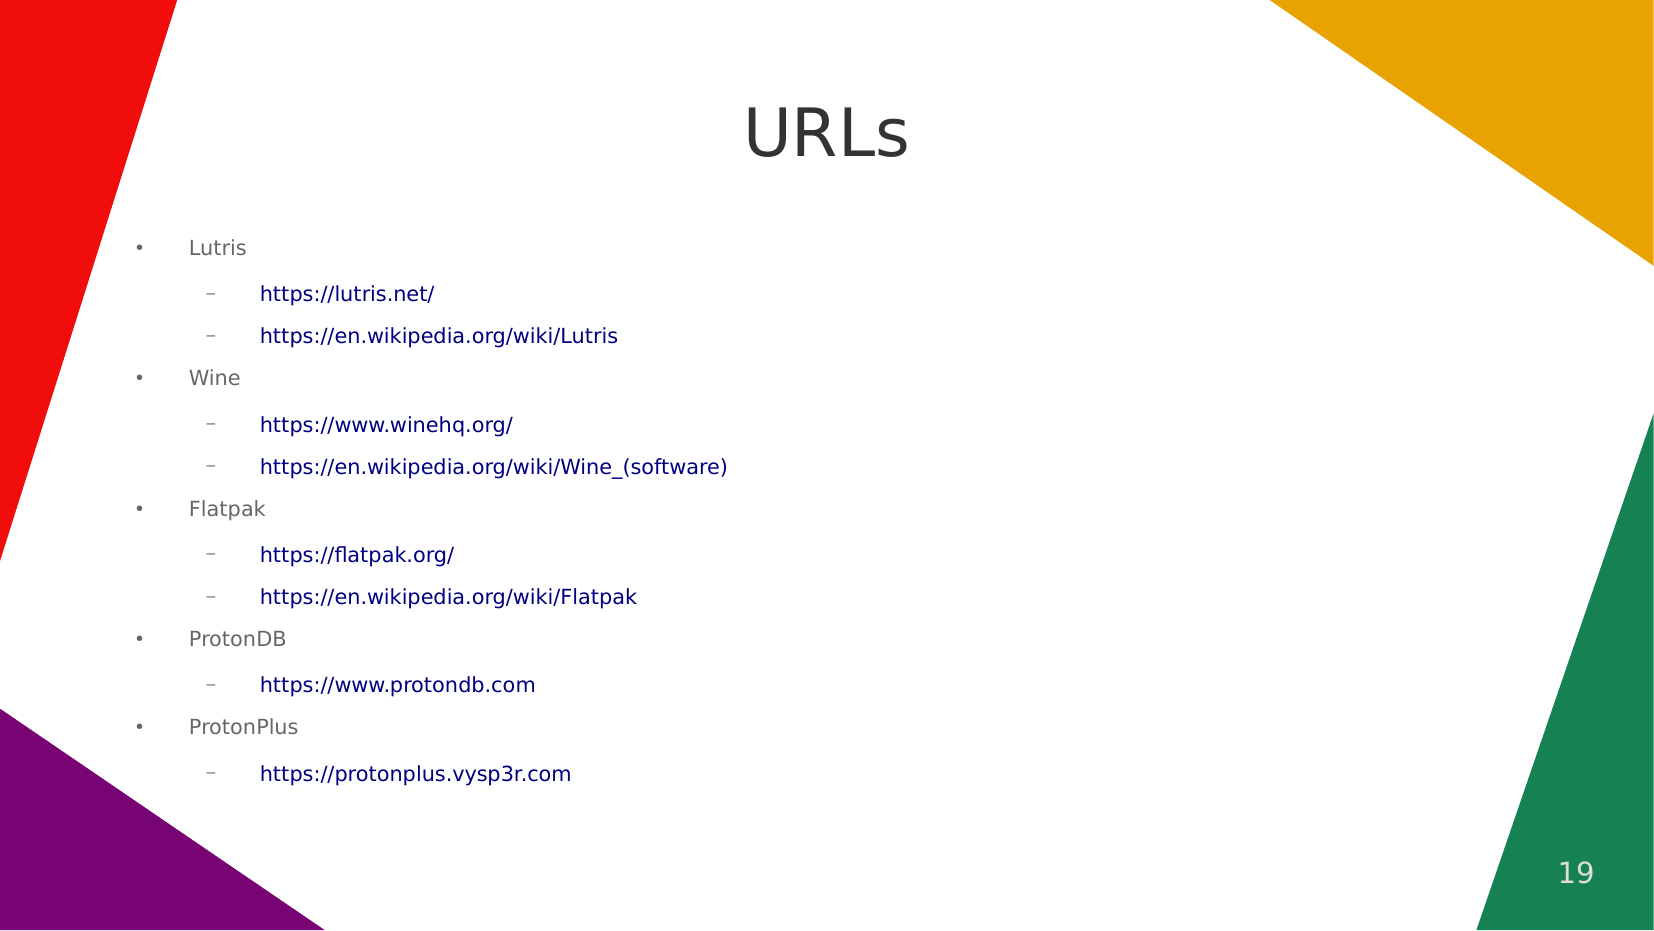

# URLs
Lutris
https://lutris.net/
https://en.wikipedia.org/wiki/Lutris
Wine
https://www.winehq.org/
https://en.wikipedia.org/wiki/Wine_(software)
Flatpak
https://flatpak.org/
https://en.wikipedia.org/wiki/Flatpak
ProtonDB
https://www.protondb.com
ProtonPlus
https://protonplus.vysp3r.com
19